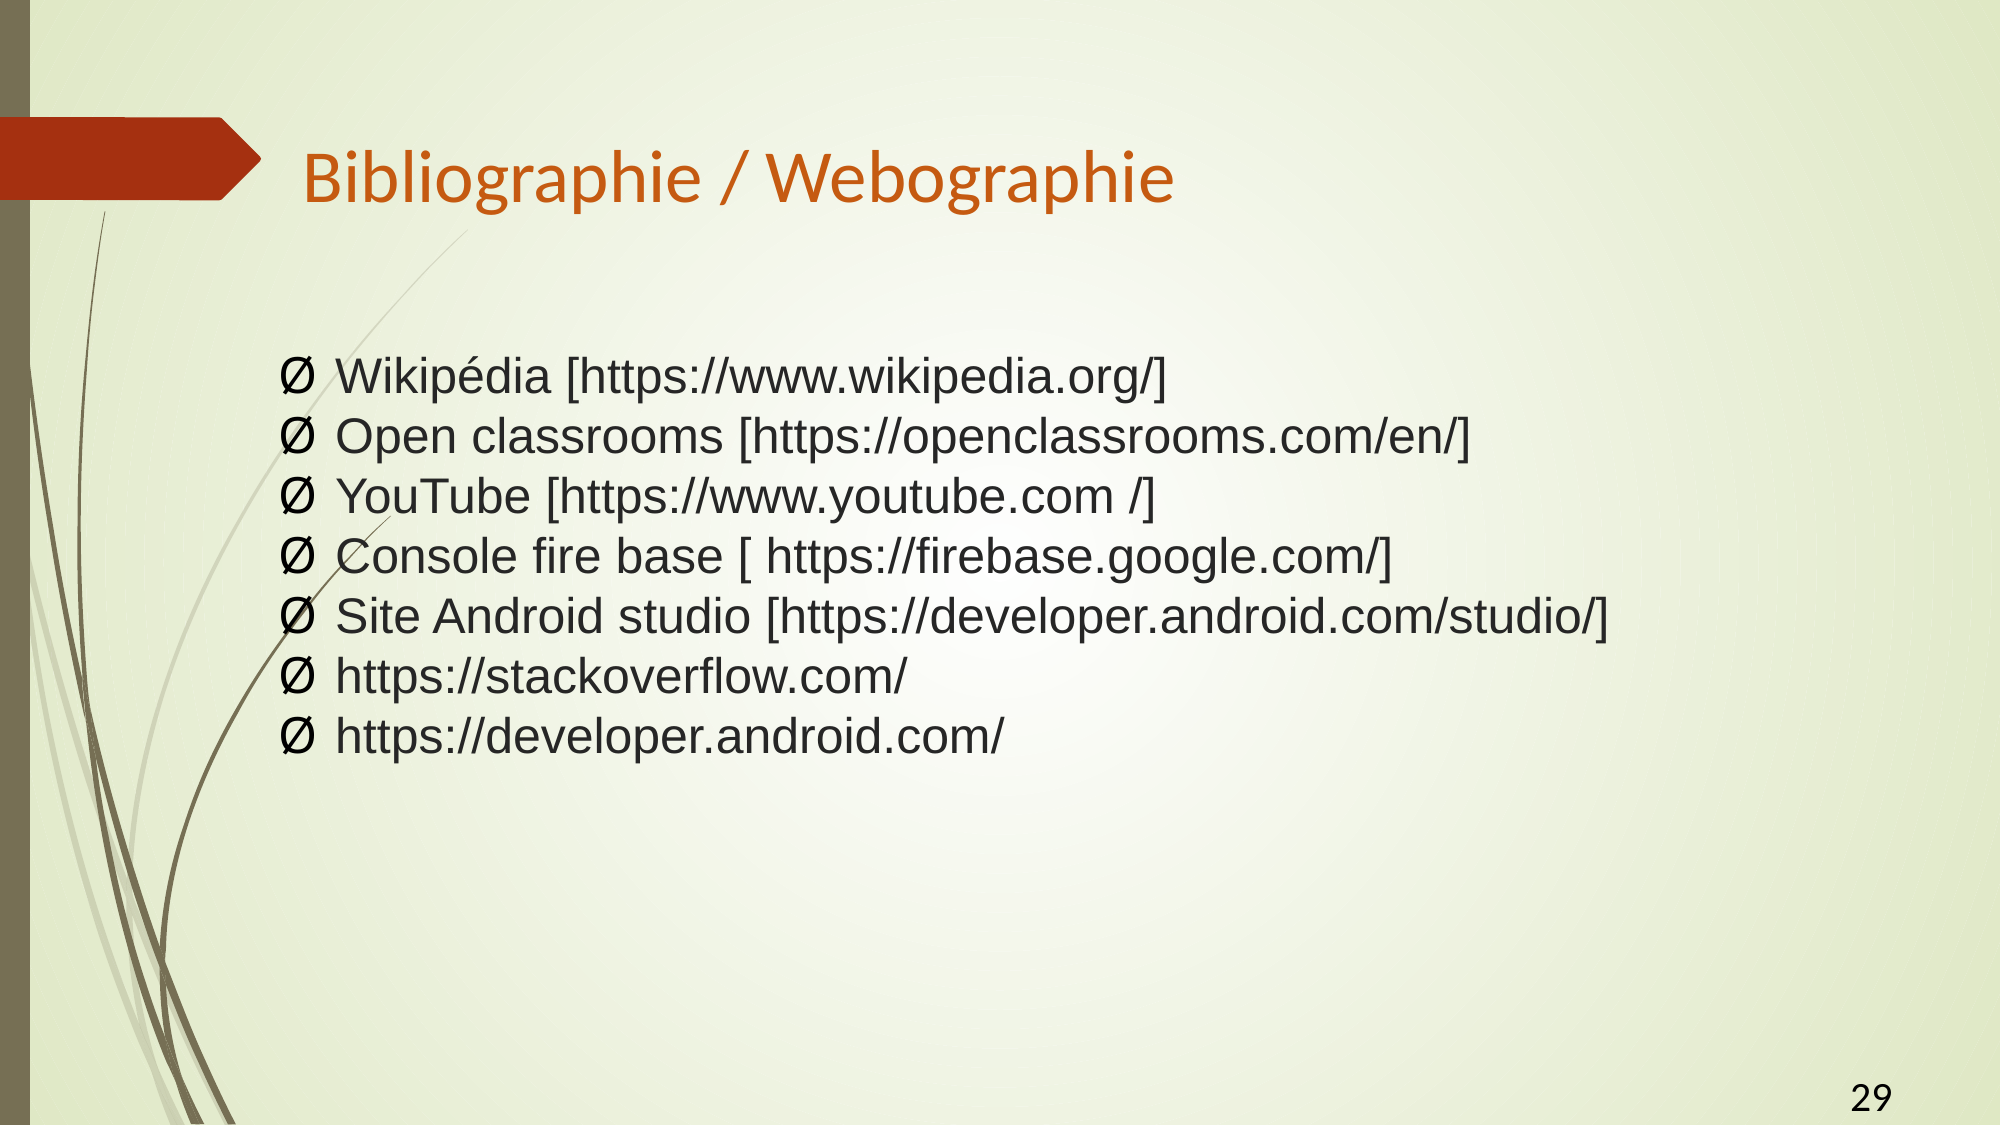

Bibliographie / Webographie
Wikipédia [https://www.wikipedia.org/]
Open classrooms [https://openclassrooms.com/en/]
YouTube [https://www.youtube.com /]
Console fire base [ https://firebase.google.com/]
Site Android studio [https://developer.android.com/studio/]
https://stackoverflow.com/
https://developer.android.com/
29